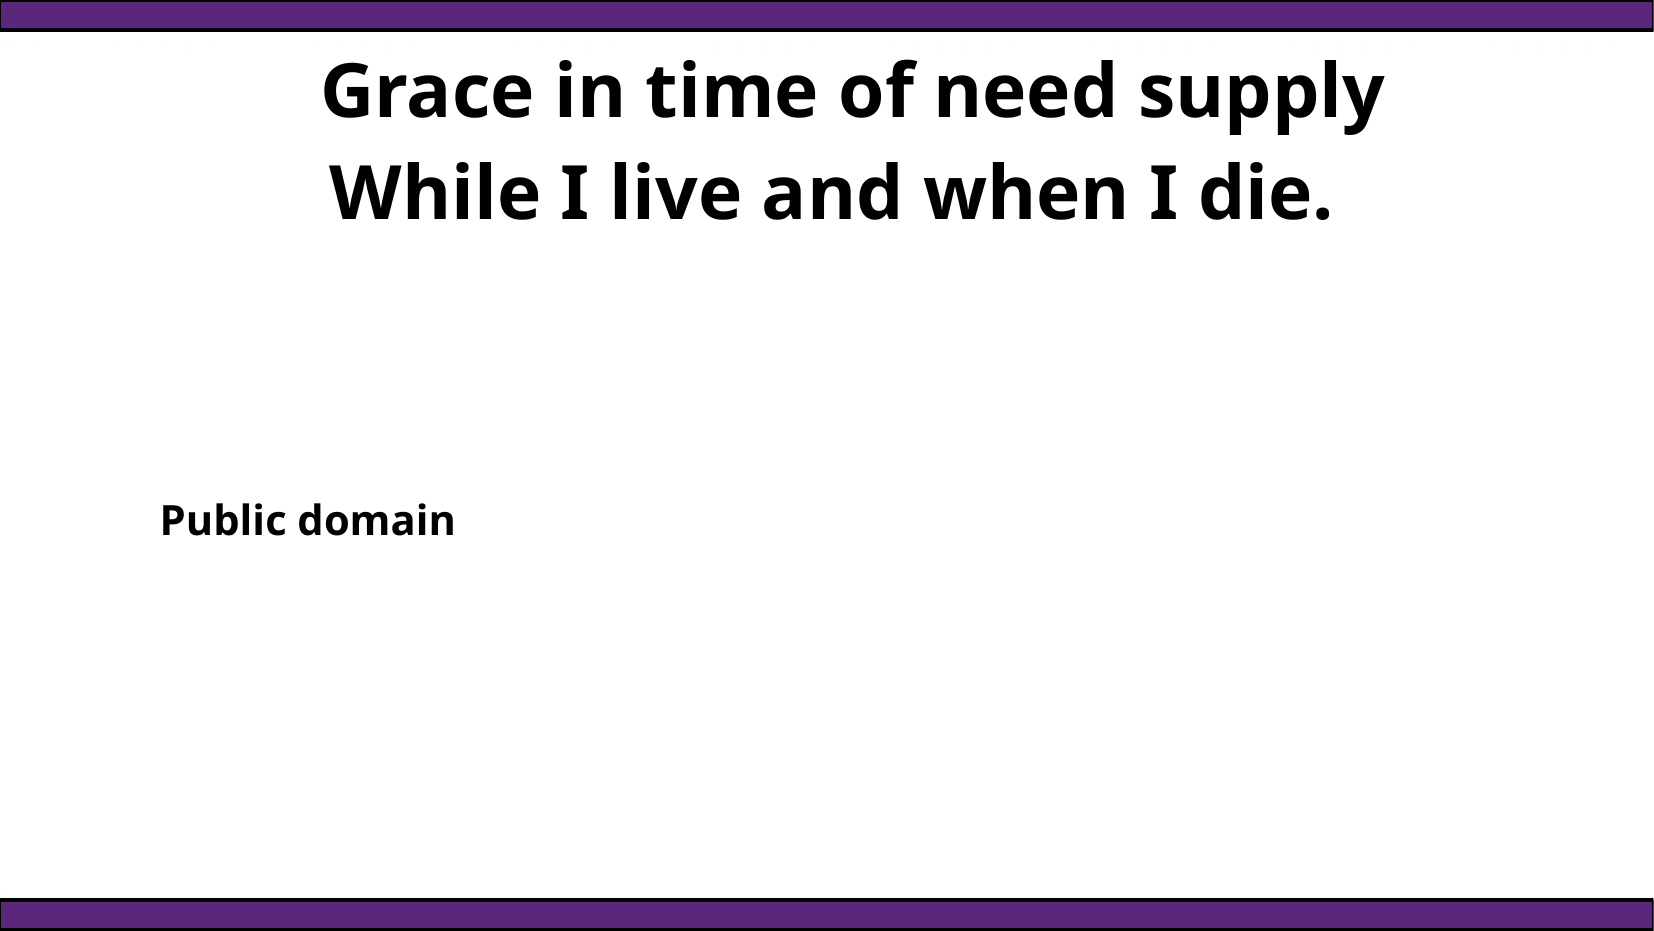

Grace in time of need supply
While I live and when I die.
 Public domain